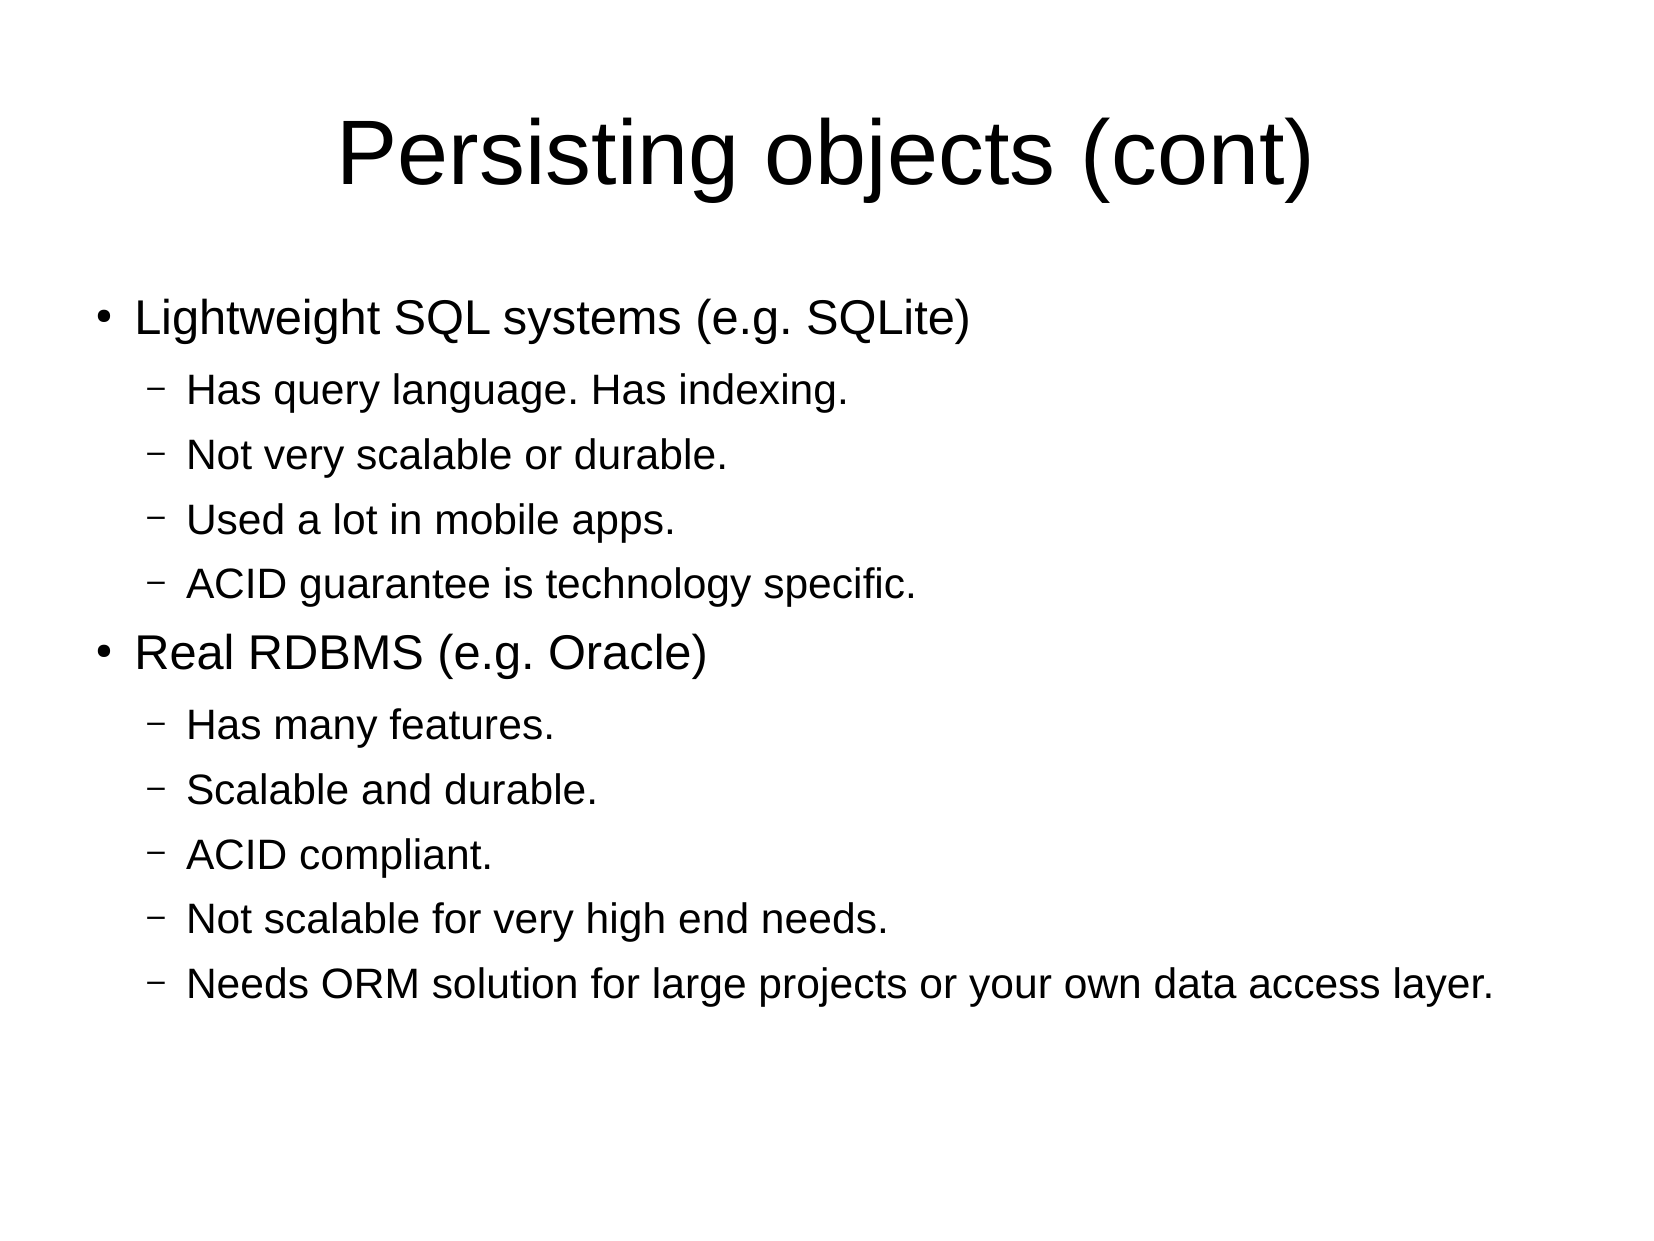

# Persisting objects (cont)
Lightweight SQL systems (e.g. SQLite)
Has query language. Has indexing.
Not very scalable or durable.
Used a lot in mobile apps.
ACID guarantee is technology specific.
Real RDBMS (e.g. Oracle)
Has many features.
Scalable and durable.
ACID compliant.
Not scalable for very high end needs.
Needs ORM solution for large projects or your own data access layer.